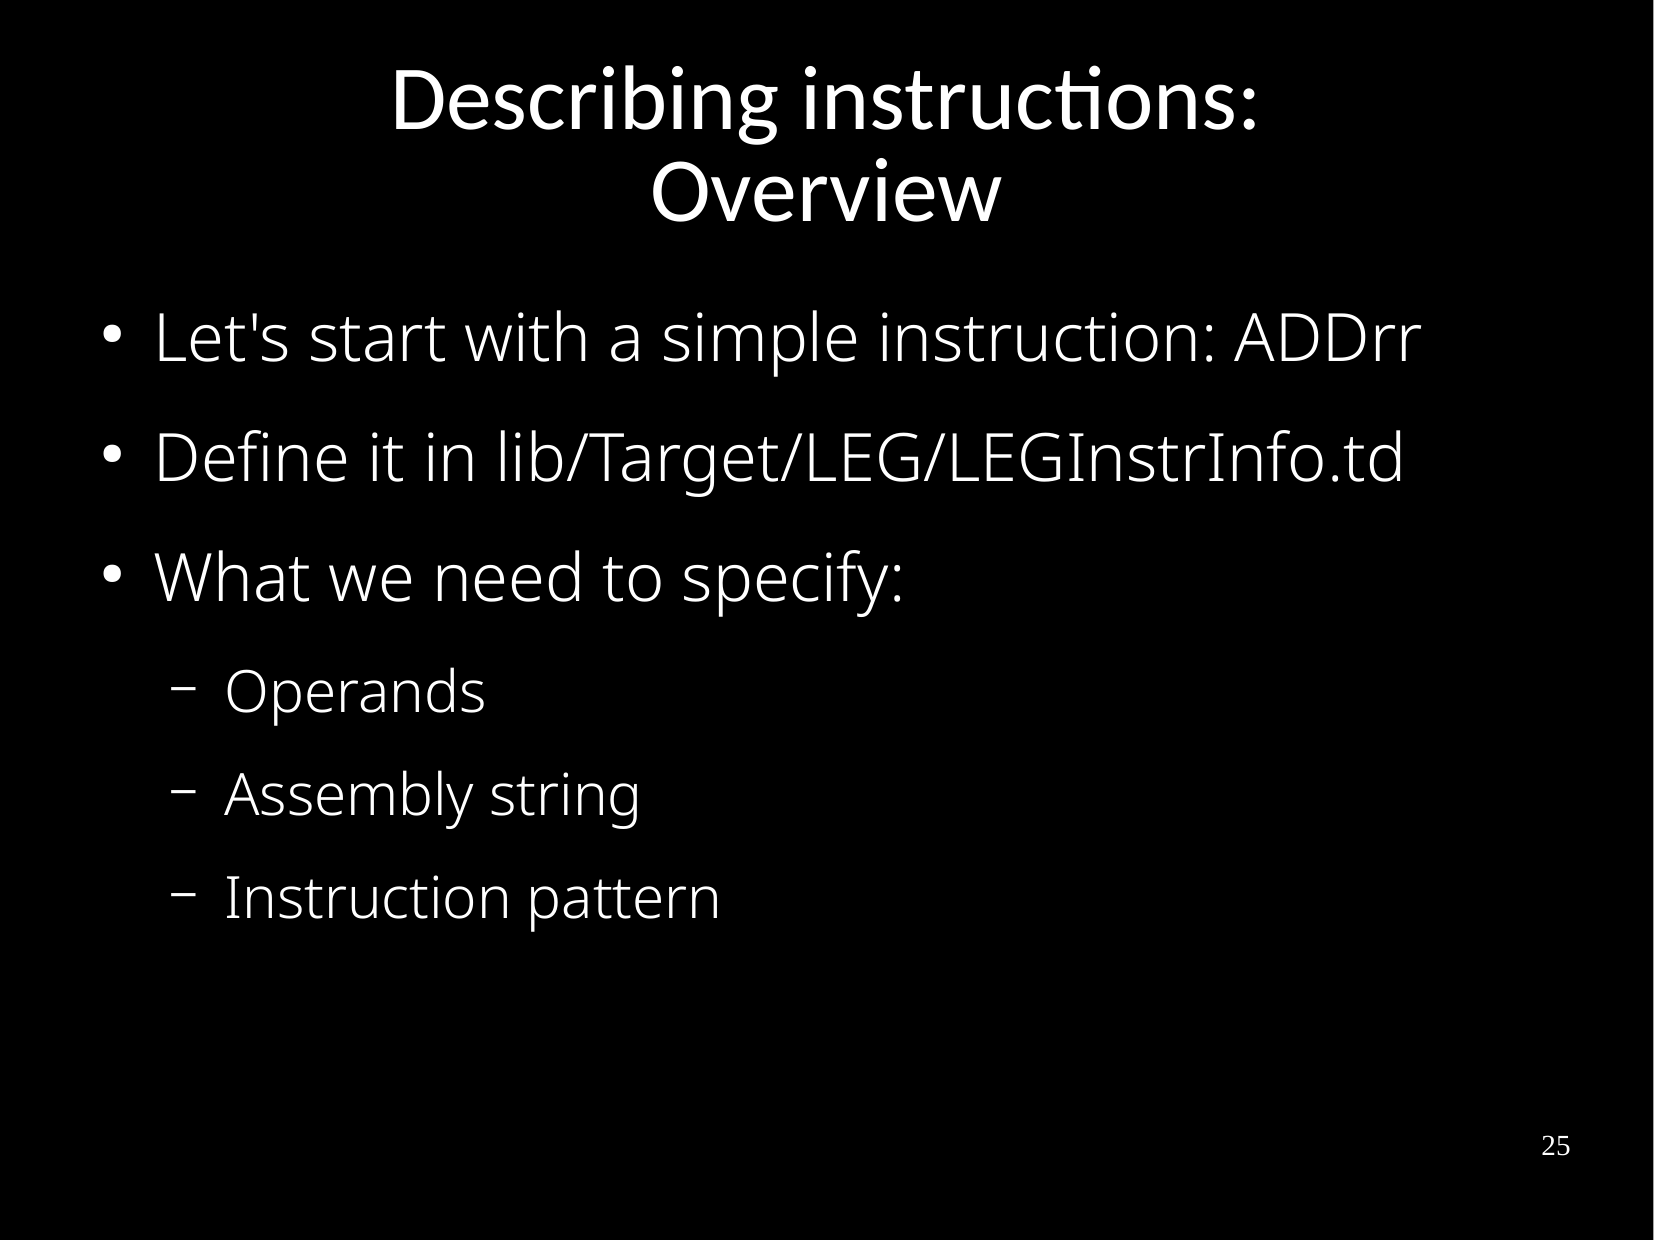

# Describing instructions: Overview
Let's start with a simple instruction: ADDrr
Define it in lib/Target/LEG/LEGInstrInfo.td
What we need to specify:
Operands
Assembly string
Instruction pattern
25